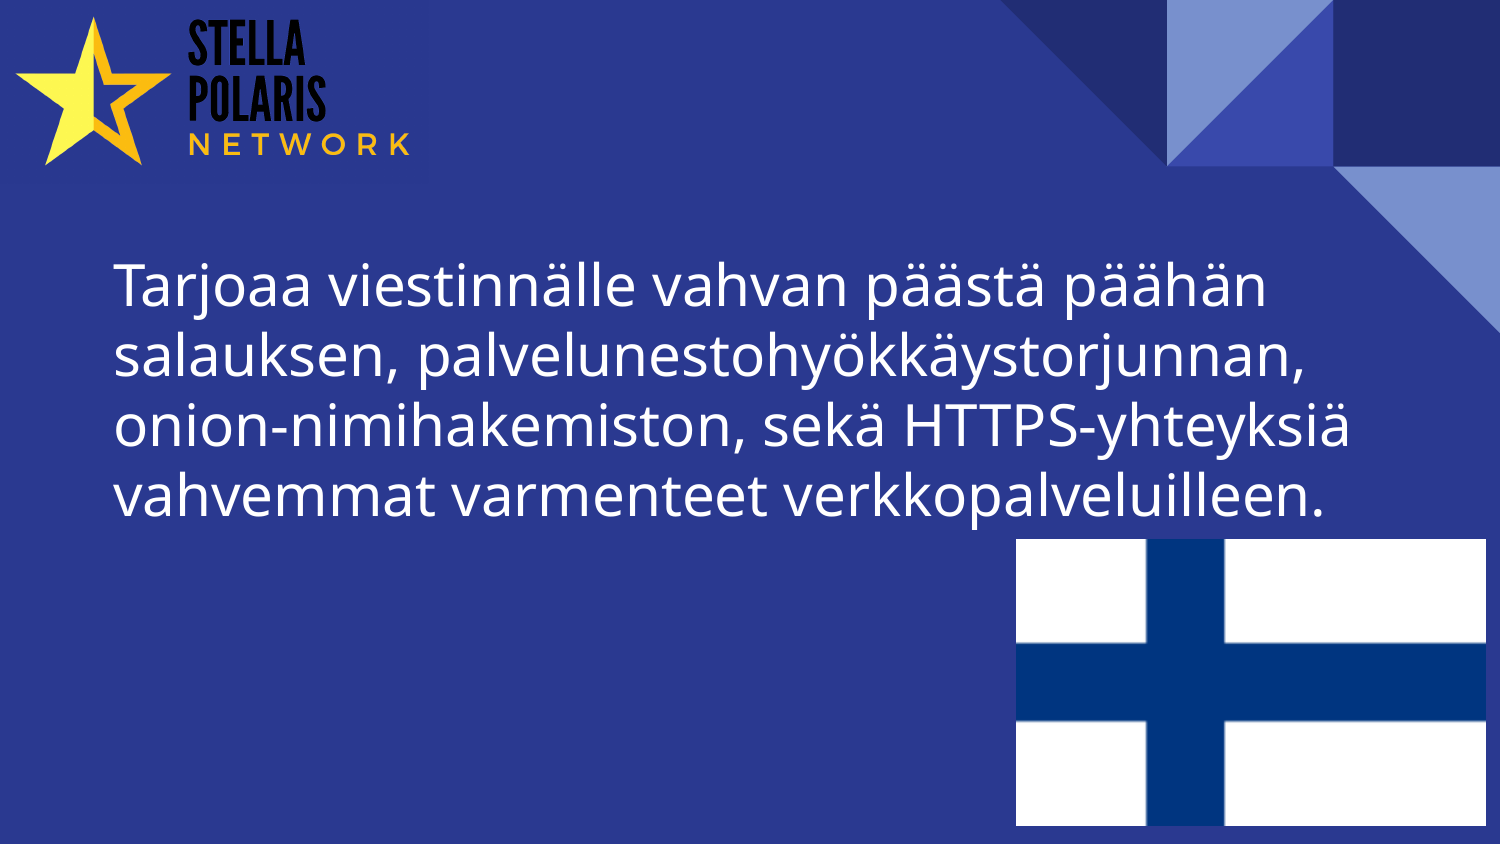

# Tarjoaa viestinnälle vahvan päästä päähän salauksen, palvelunestohyökkäystorjunnan, onion-nimihakemiston, sekä HTTPS-yhteyksiä vahvemmat varmenteet verkkopalveluilleen.